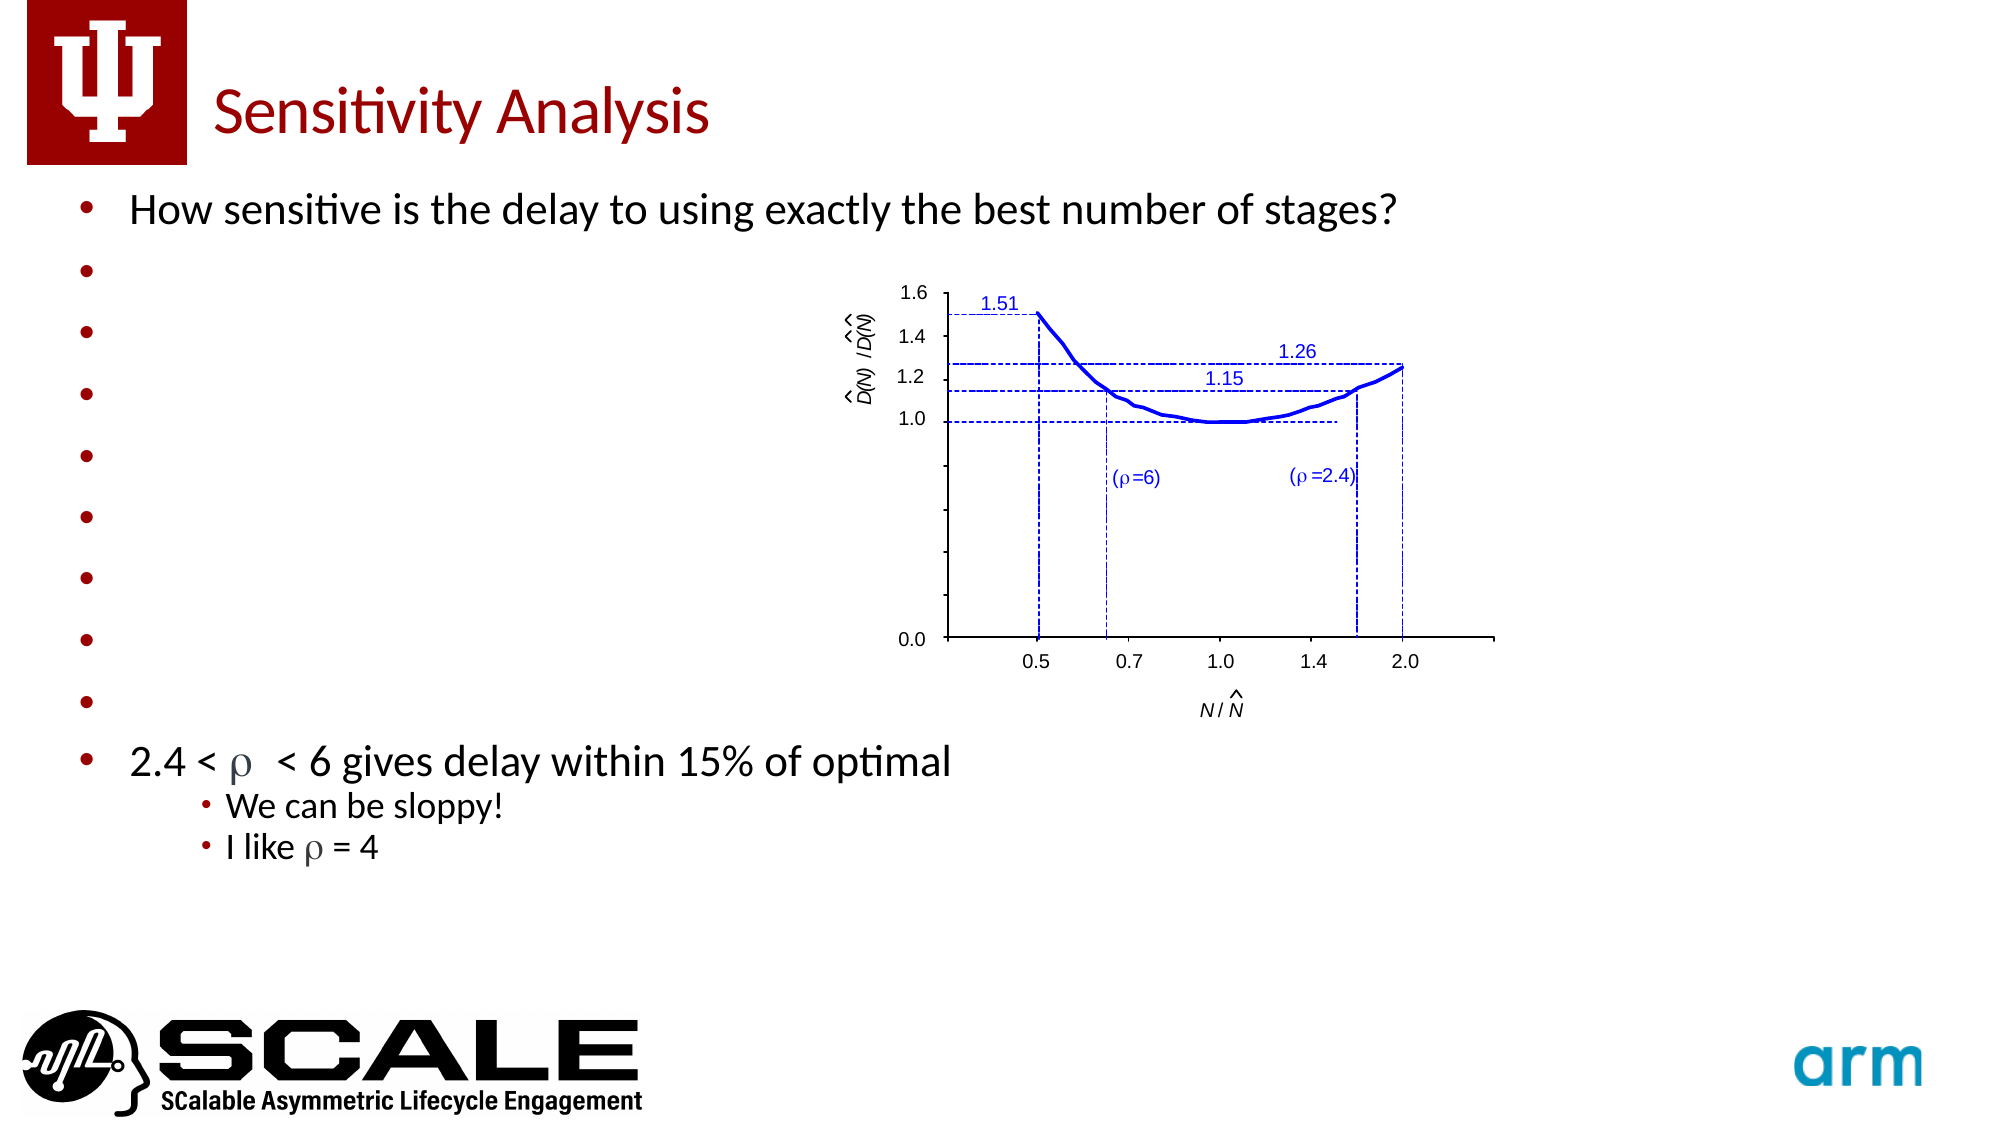

Sensitivity Analysis
# How sensitive is the delay to using exactly the best number of stages?
2.4 < r < 6 gives delay within 15% of optimal
We can be sloppy!
I like r = 4